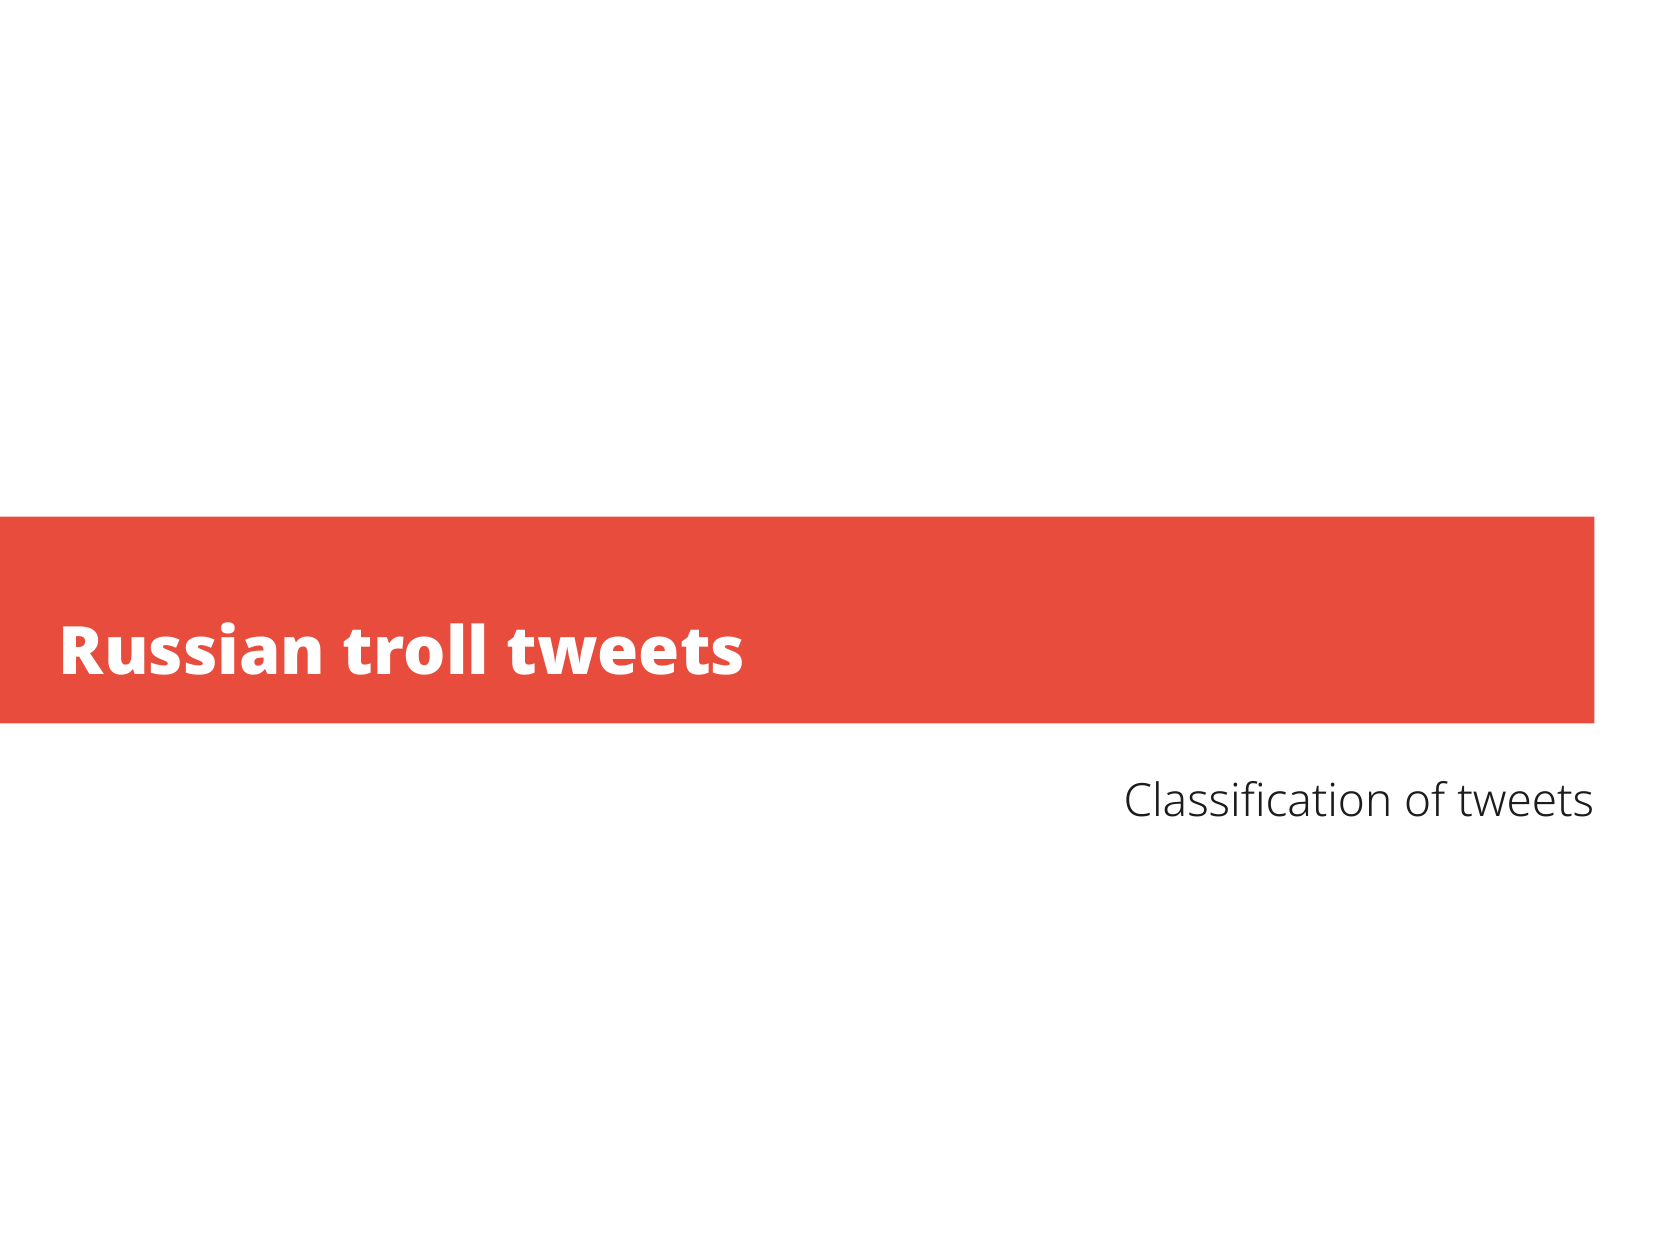

# Russian troll tweets
Classification of tweets